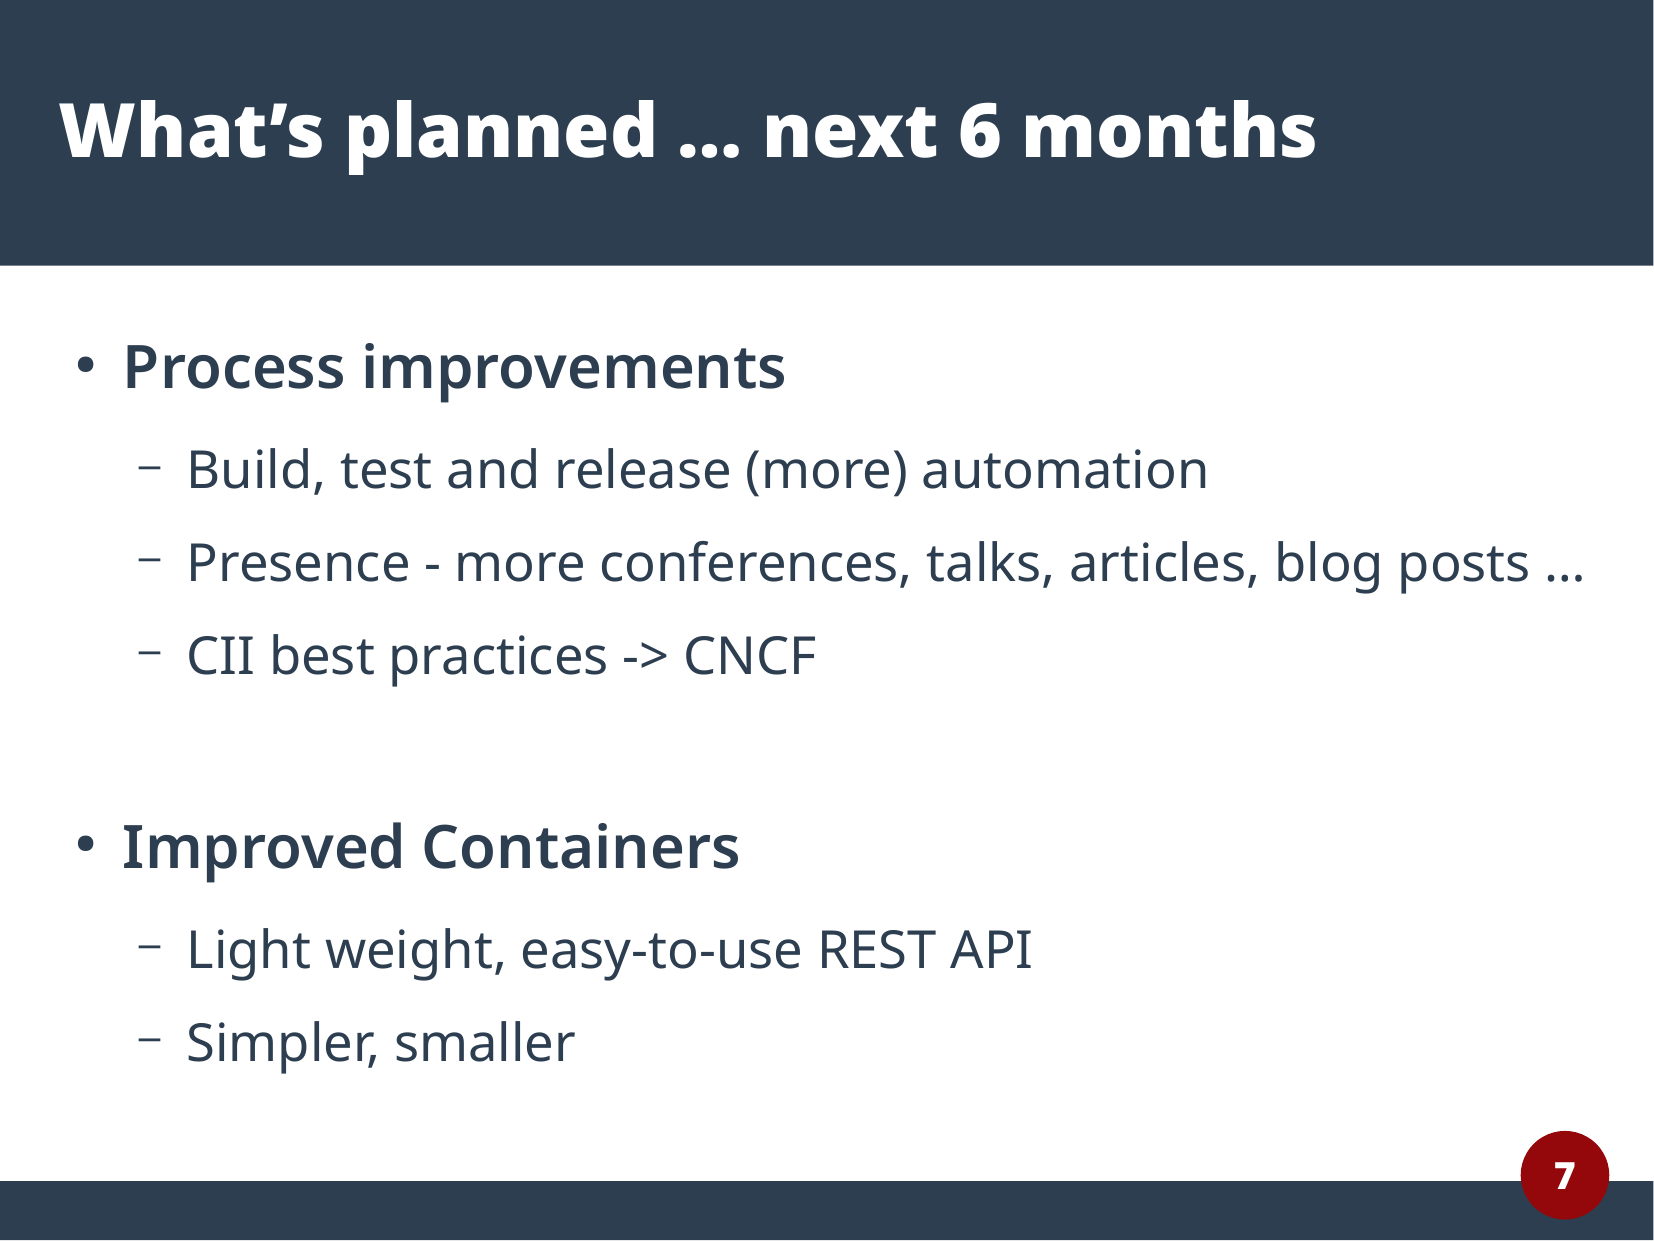

# What’s planned … next 6 months
Process improvements
Build, test and release (more) automation
Presence - more conferences, talks, articles, blog posts …
CII best practices -> CNCF
Improved Containers
Light weight, easy-to-use REST API
Simpler, smaller
7